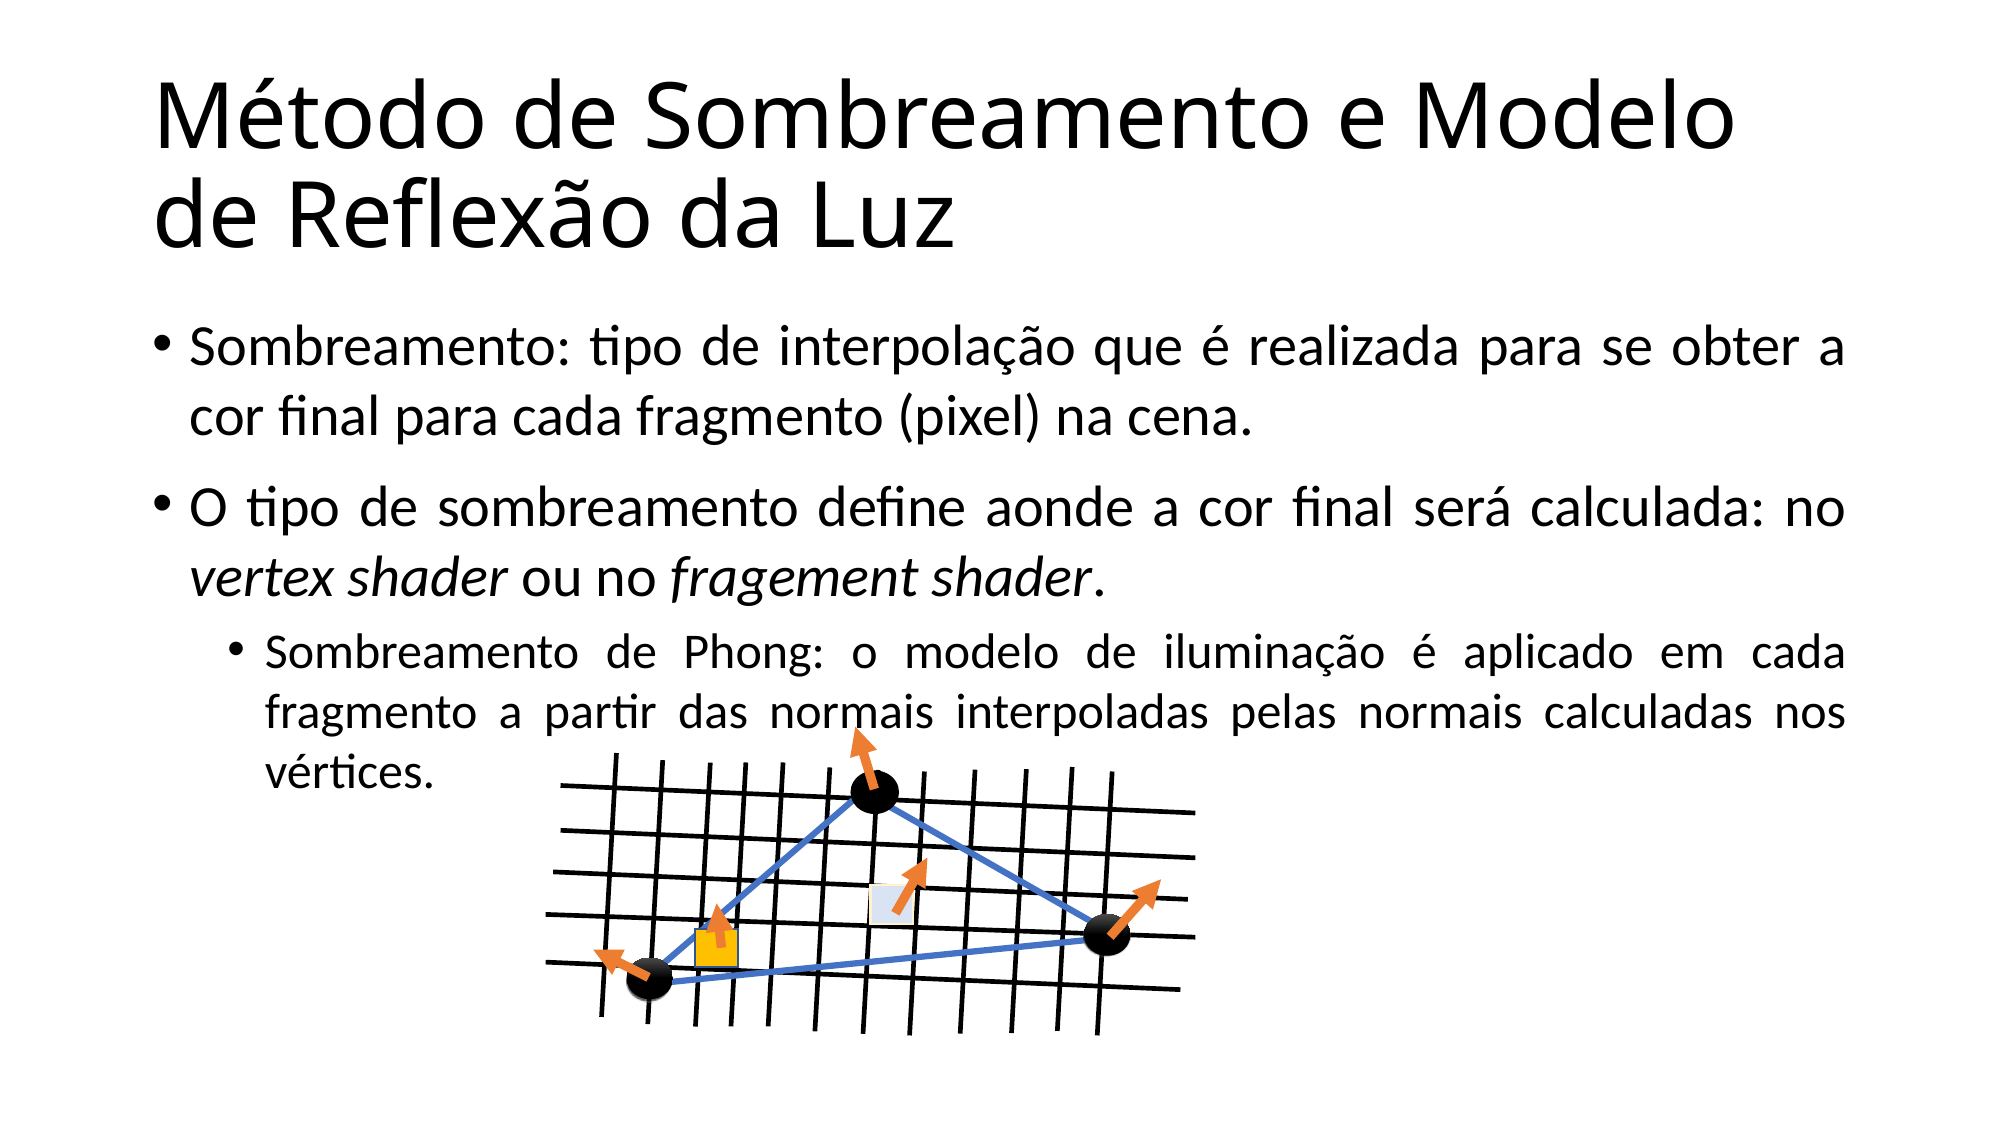

# Método de Sombreamento e Modelo de Reflexão da Luz
Sombreamento: tipo de interpolação que é realizada para se obter a cor final para cada fragmento (pixel) na cena.
O tipo de sombreamento define aonde a cor final será calculada: no vertex shader ou no fragement shader.
Sombreamento de Phong: o modelo de iluminação é aplicado em cada fragmento a partir das normais interpoladas pelas normais calculadas nos vértices.